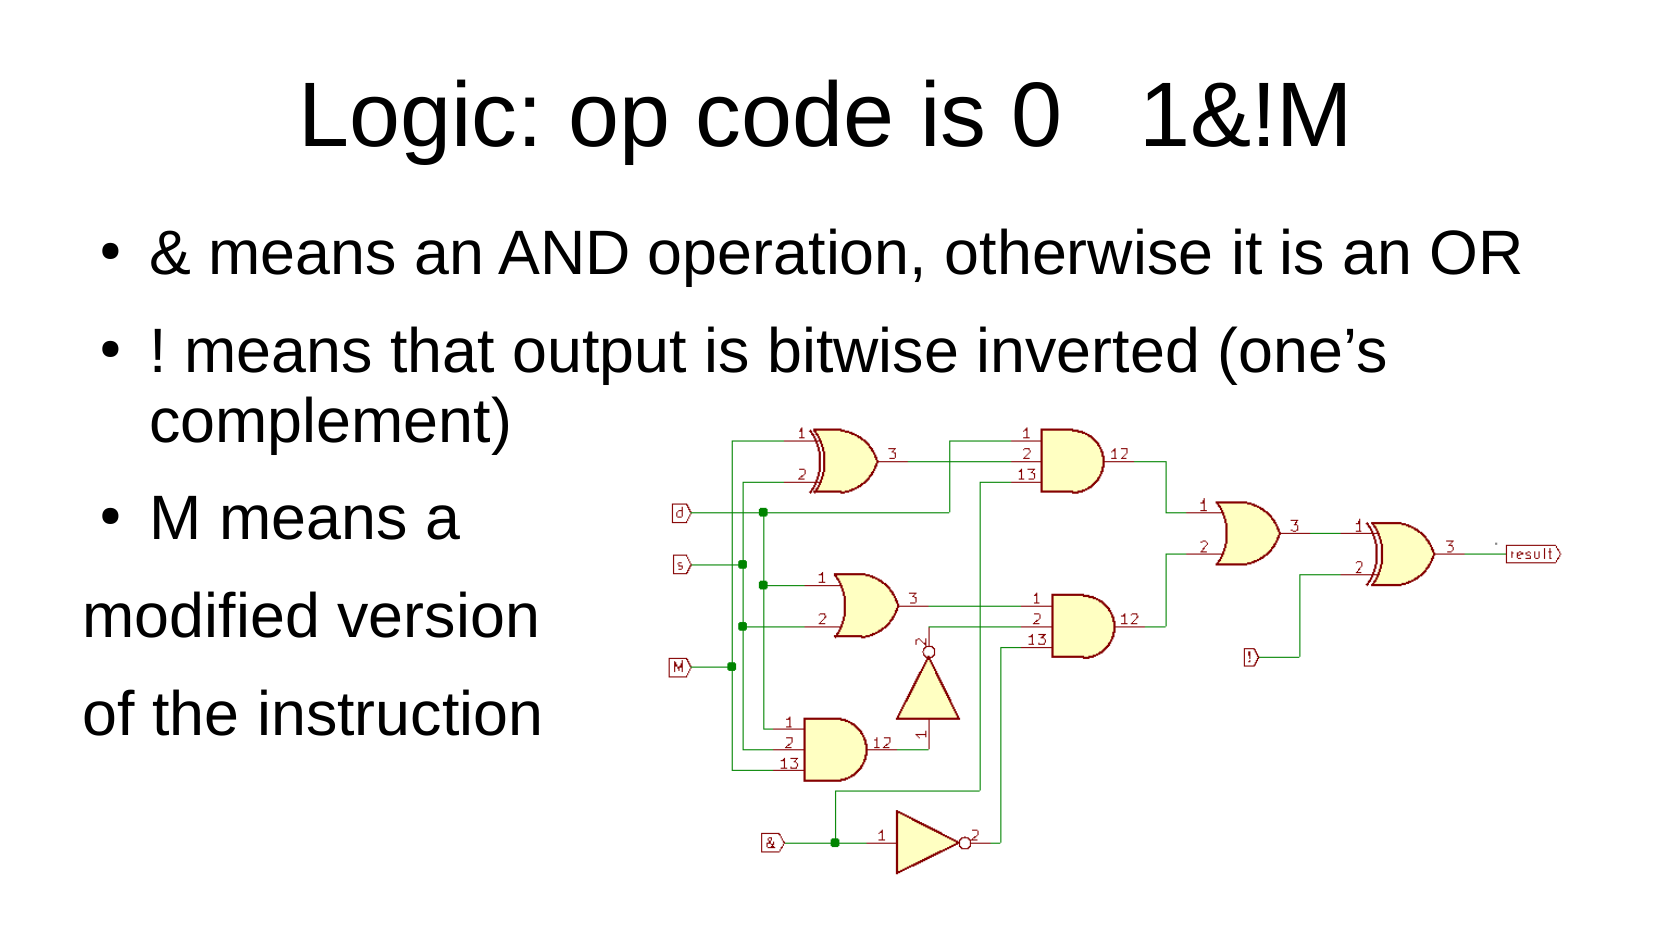

# Logic: op code is 0 1&!M
& means an AND operation, otherwise it is an OR
! means that output is bitwise inverted (one’s complement)
M means a
modified version
of the instruction